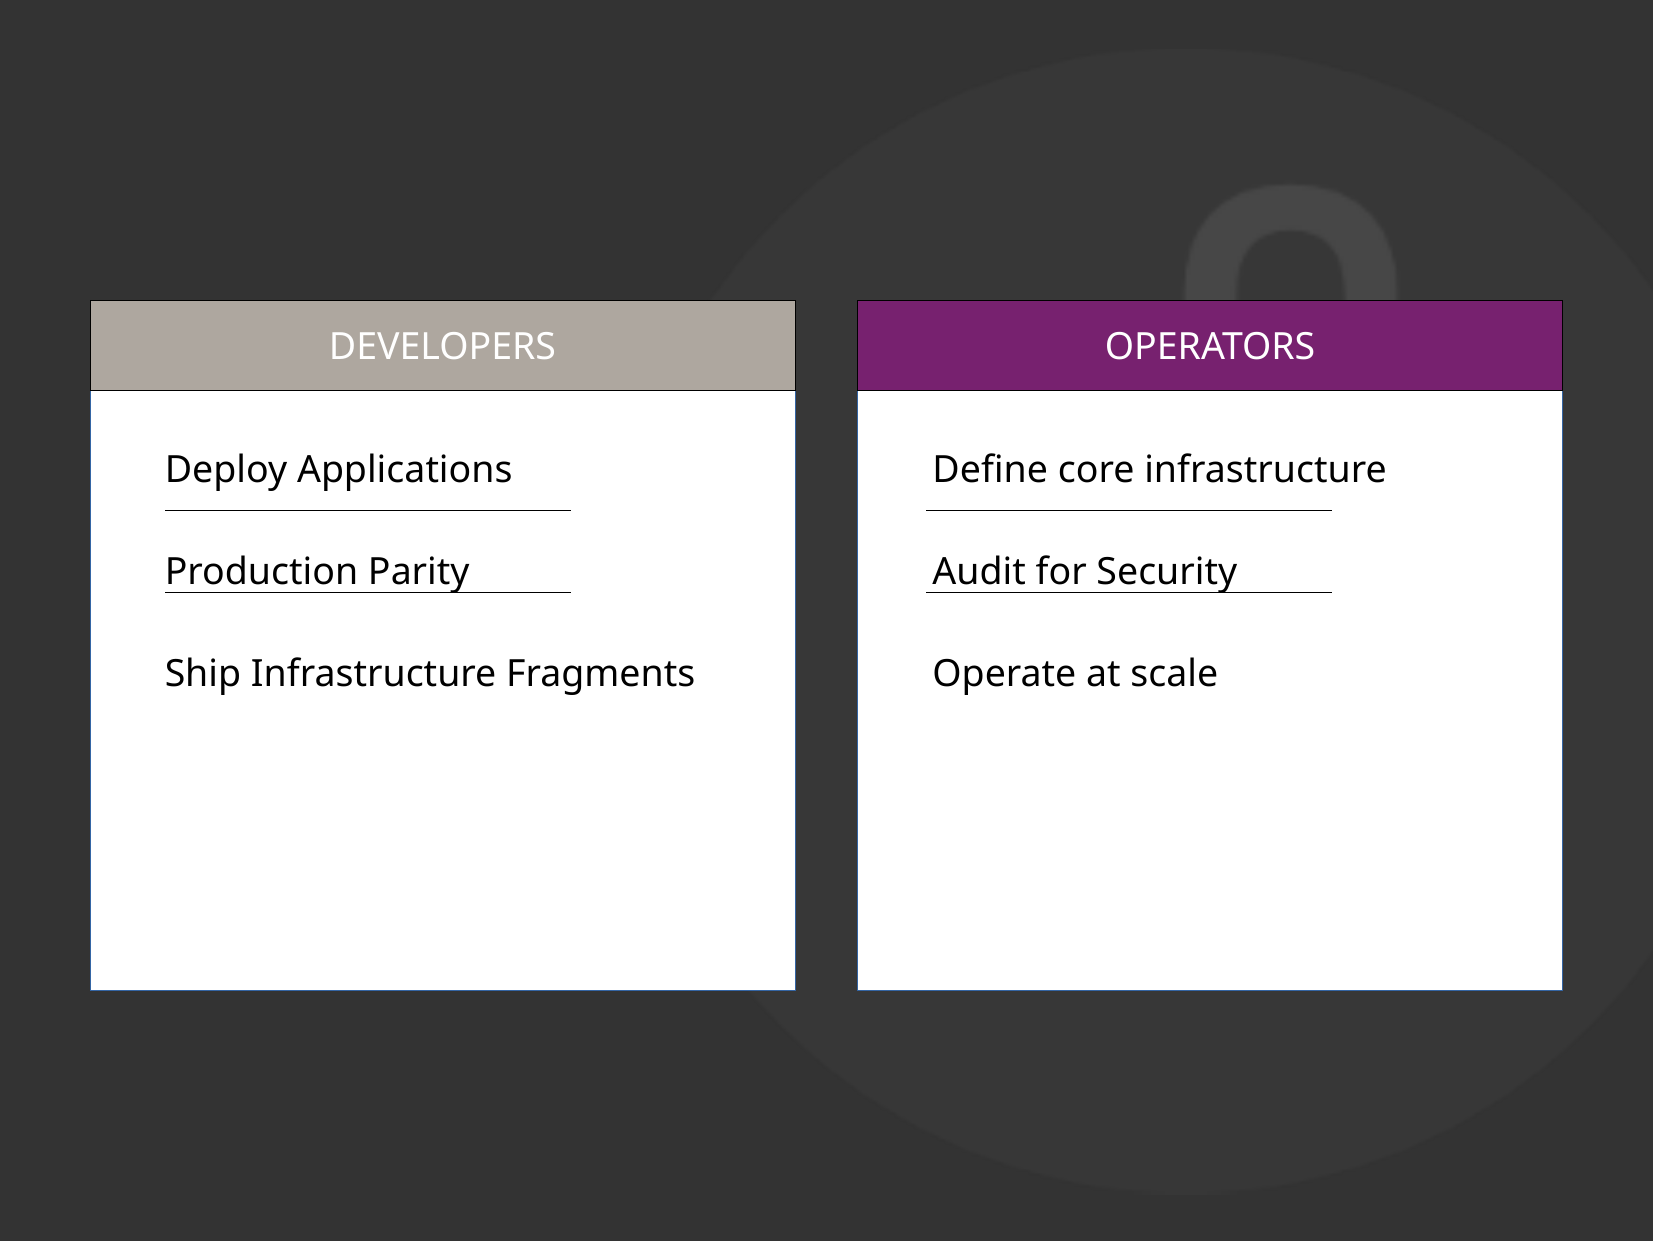

#
DEVELOPERS
OPERATORS
Deploy Applications
Production Parity
Ship Infrastructure Fragments
ments
Define core infrastructure
Audit for Security
Operate at scale
ments